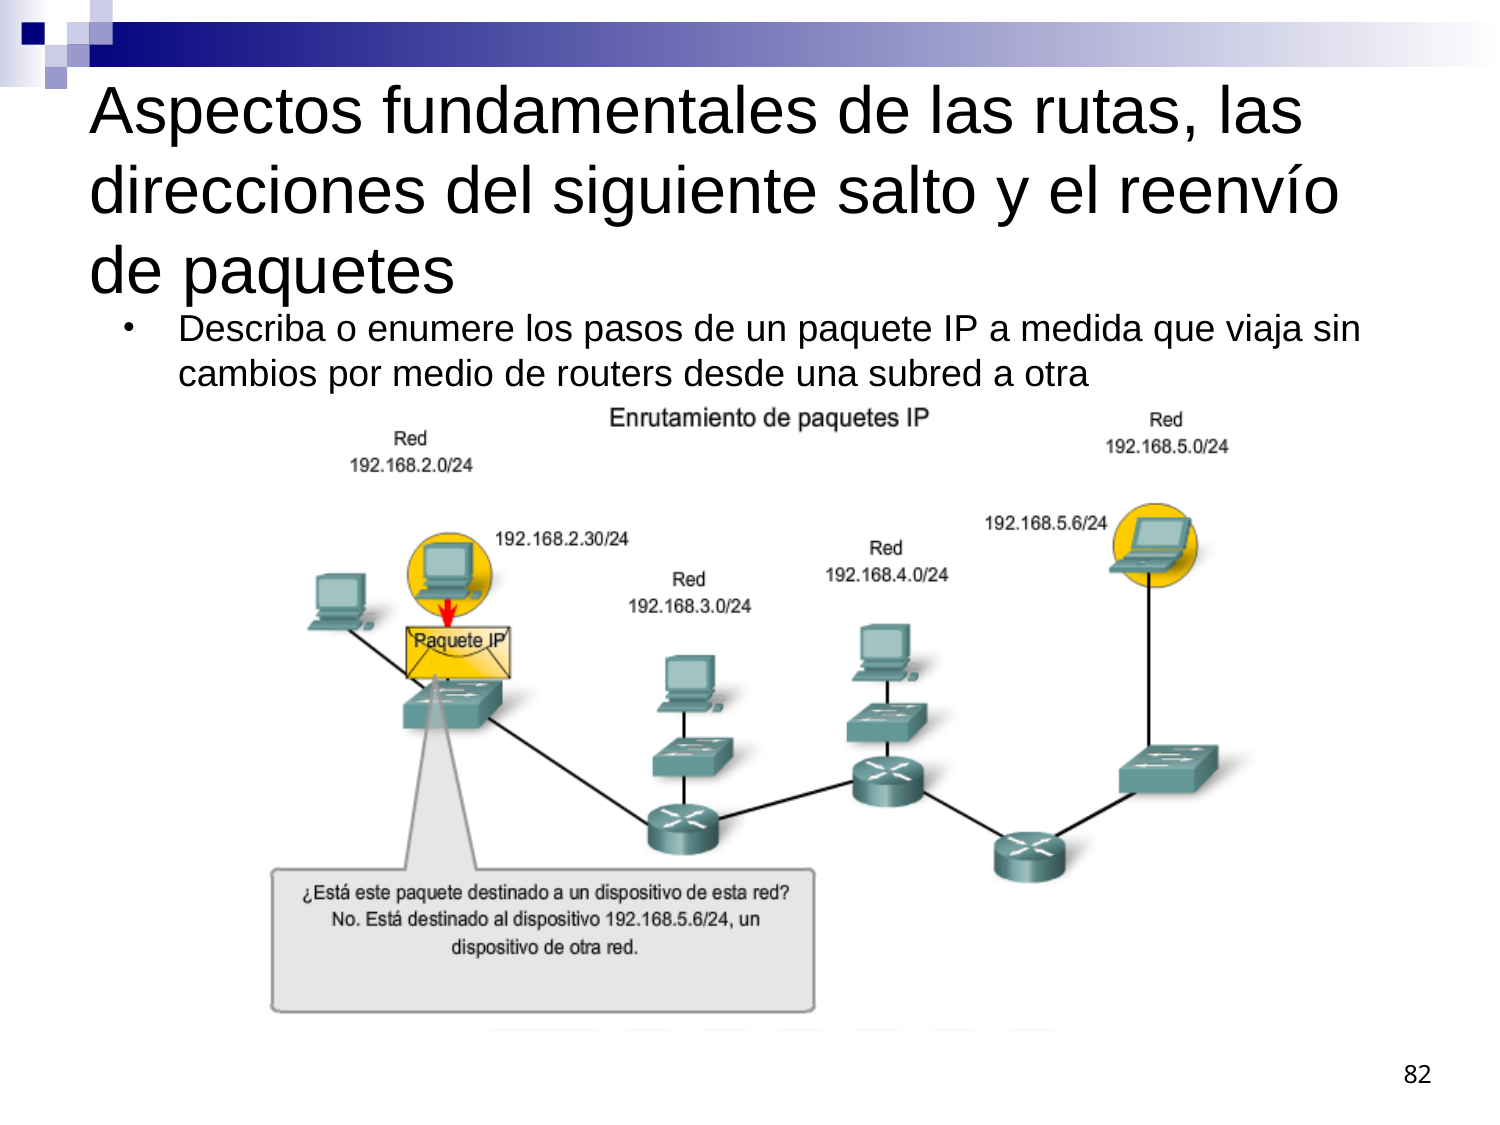

Aspectos fundamentales de las rutas, las direcciones del siguiente salto y el reenvío de paquetes
Describa o enumere los pasos de un paquete IP a medida que viaja sin cambios por medio de routers desde una subred a otra